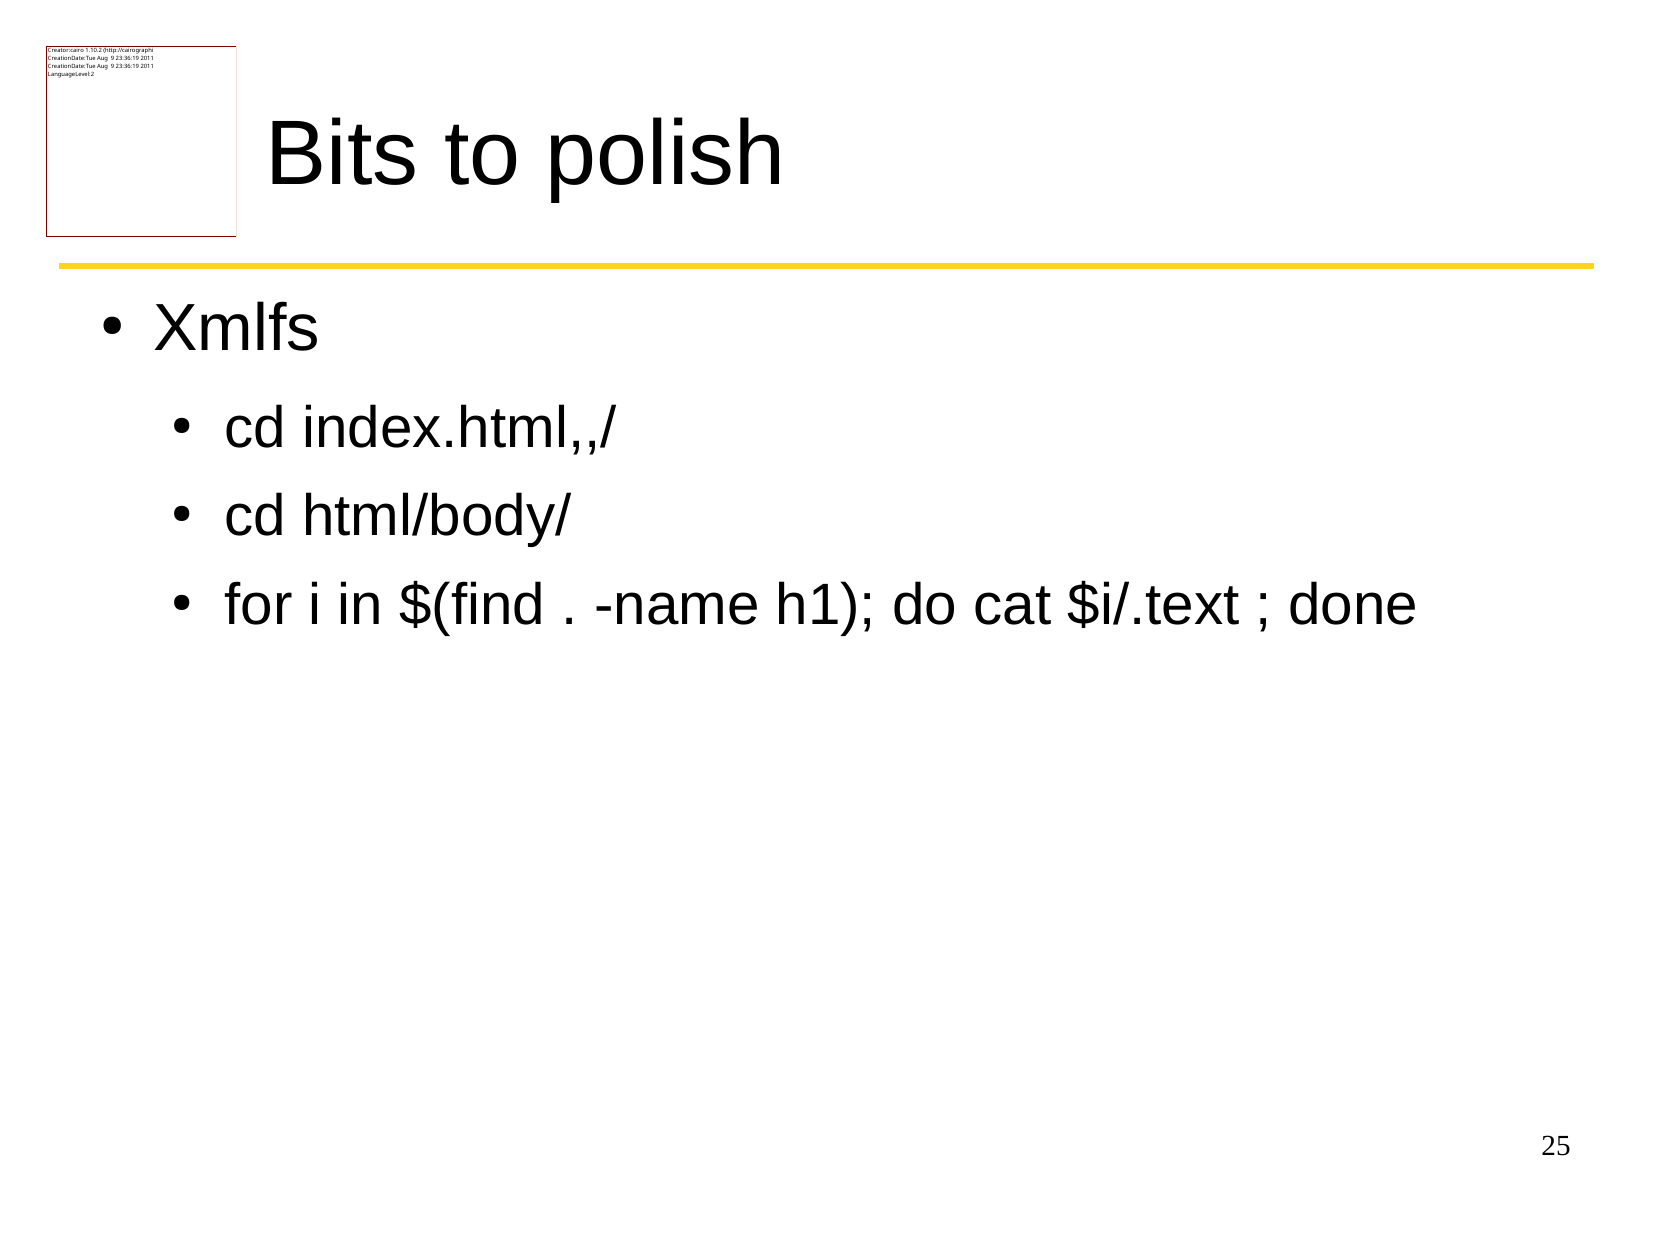

# Bits to polish
Xmlfs
cd index.html,,/
cd html/body/
for i in $(find . -name h1); do cat $i/.text ; done
25